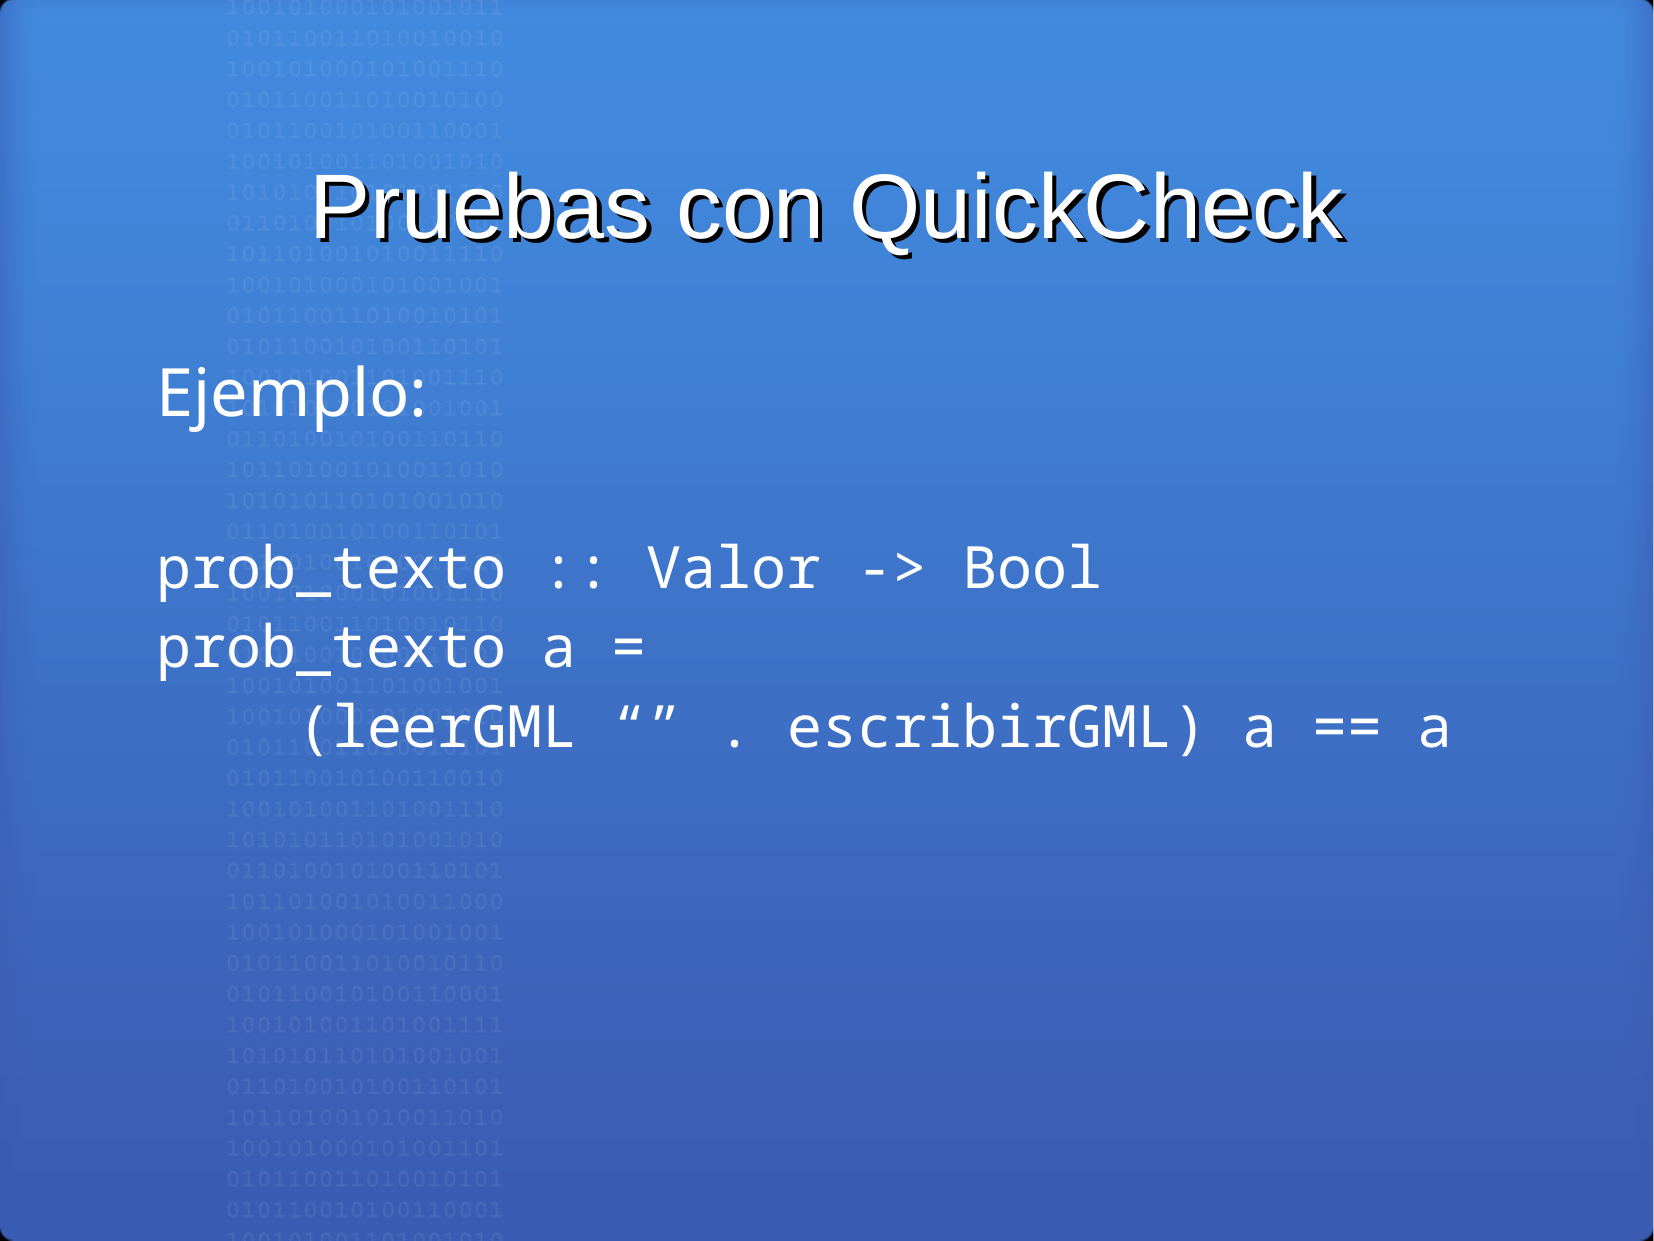

# Pruebas con QuickCheck
Ejemplo:
prob_texto :: Valor -> Bool
prob_texto a =
 (leerGML “” . escribirGML) a == a